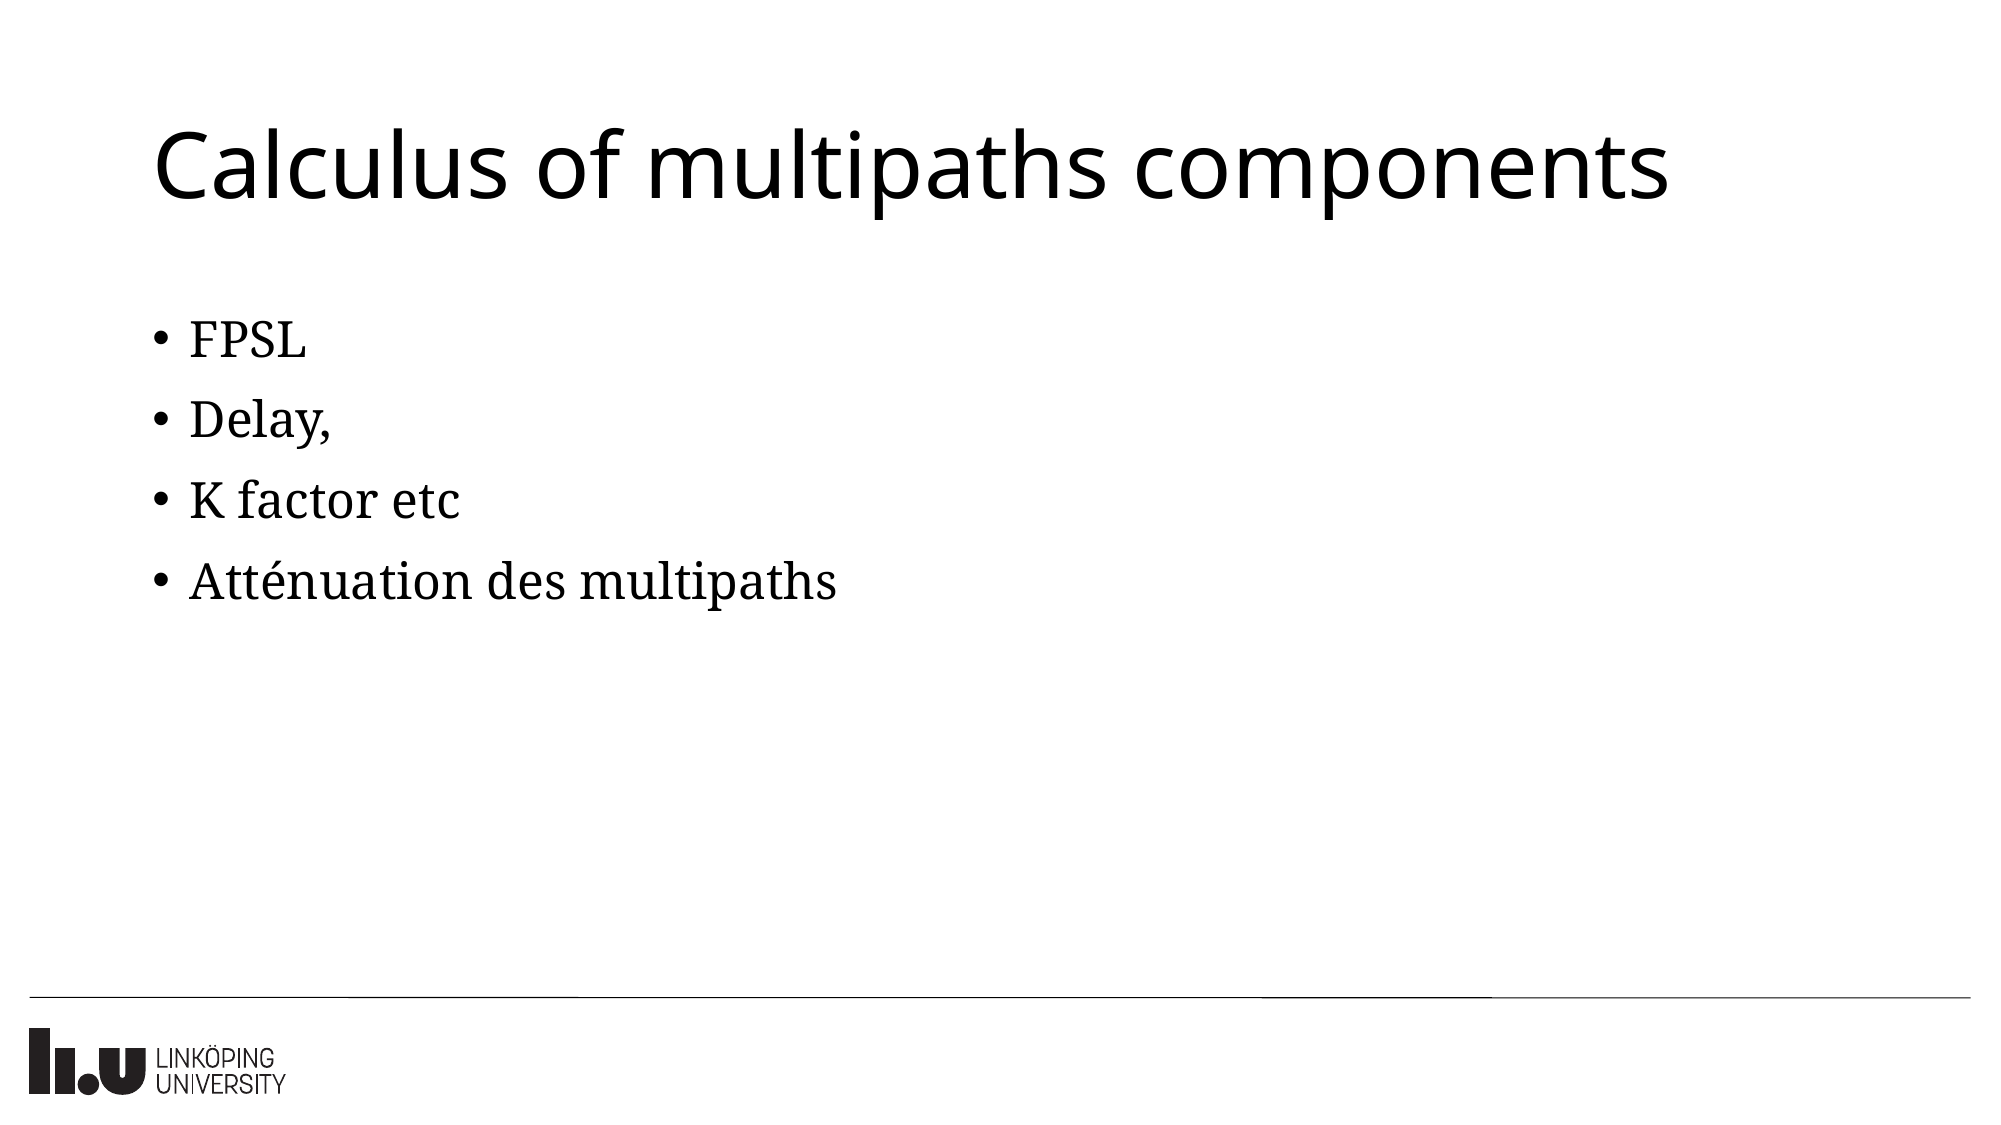

# Calculus of multipaths components
FPSL
Delay,
K factor etc
Atténuation des multipaths